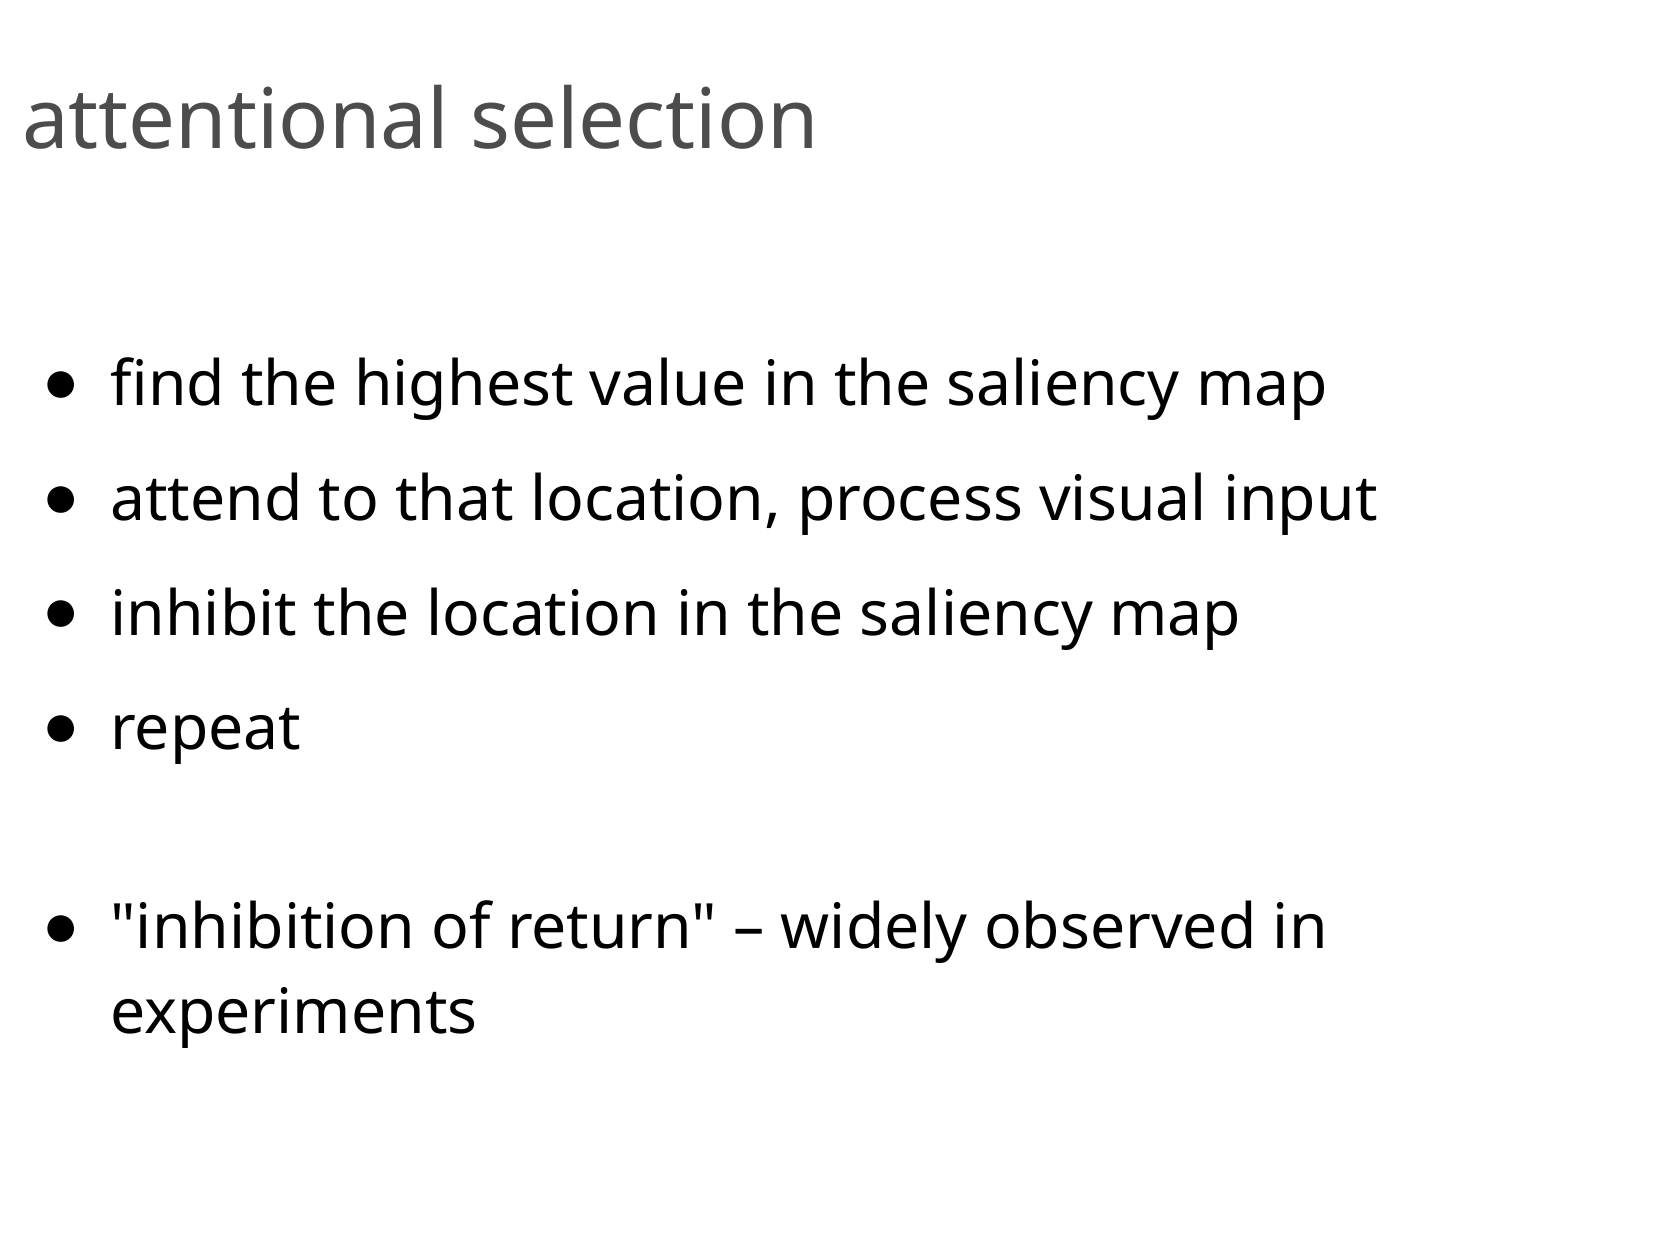

# attentional selection
find the highest value in the saliency map
attend to that location, process visual input
inhibit the location in the saliency map
repeat
"inhibition of return" – widely observed in experiments